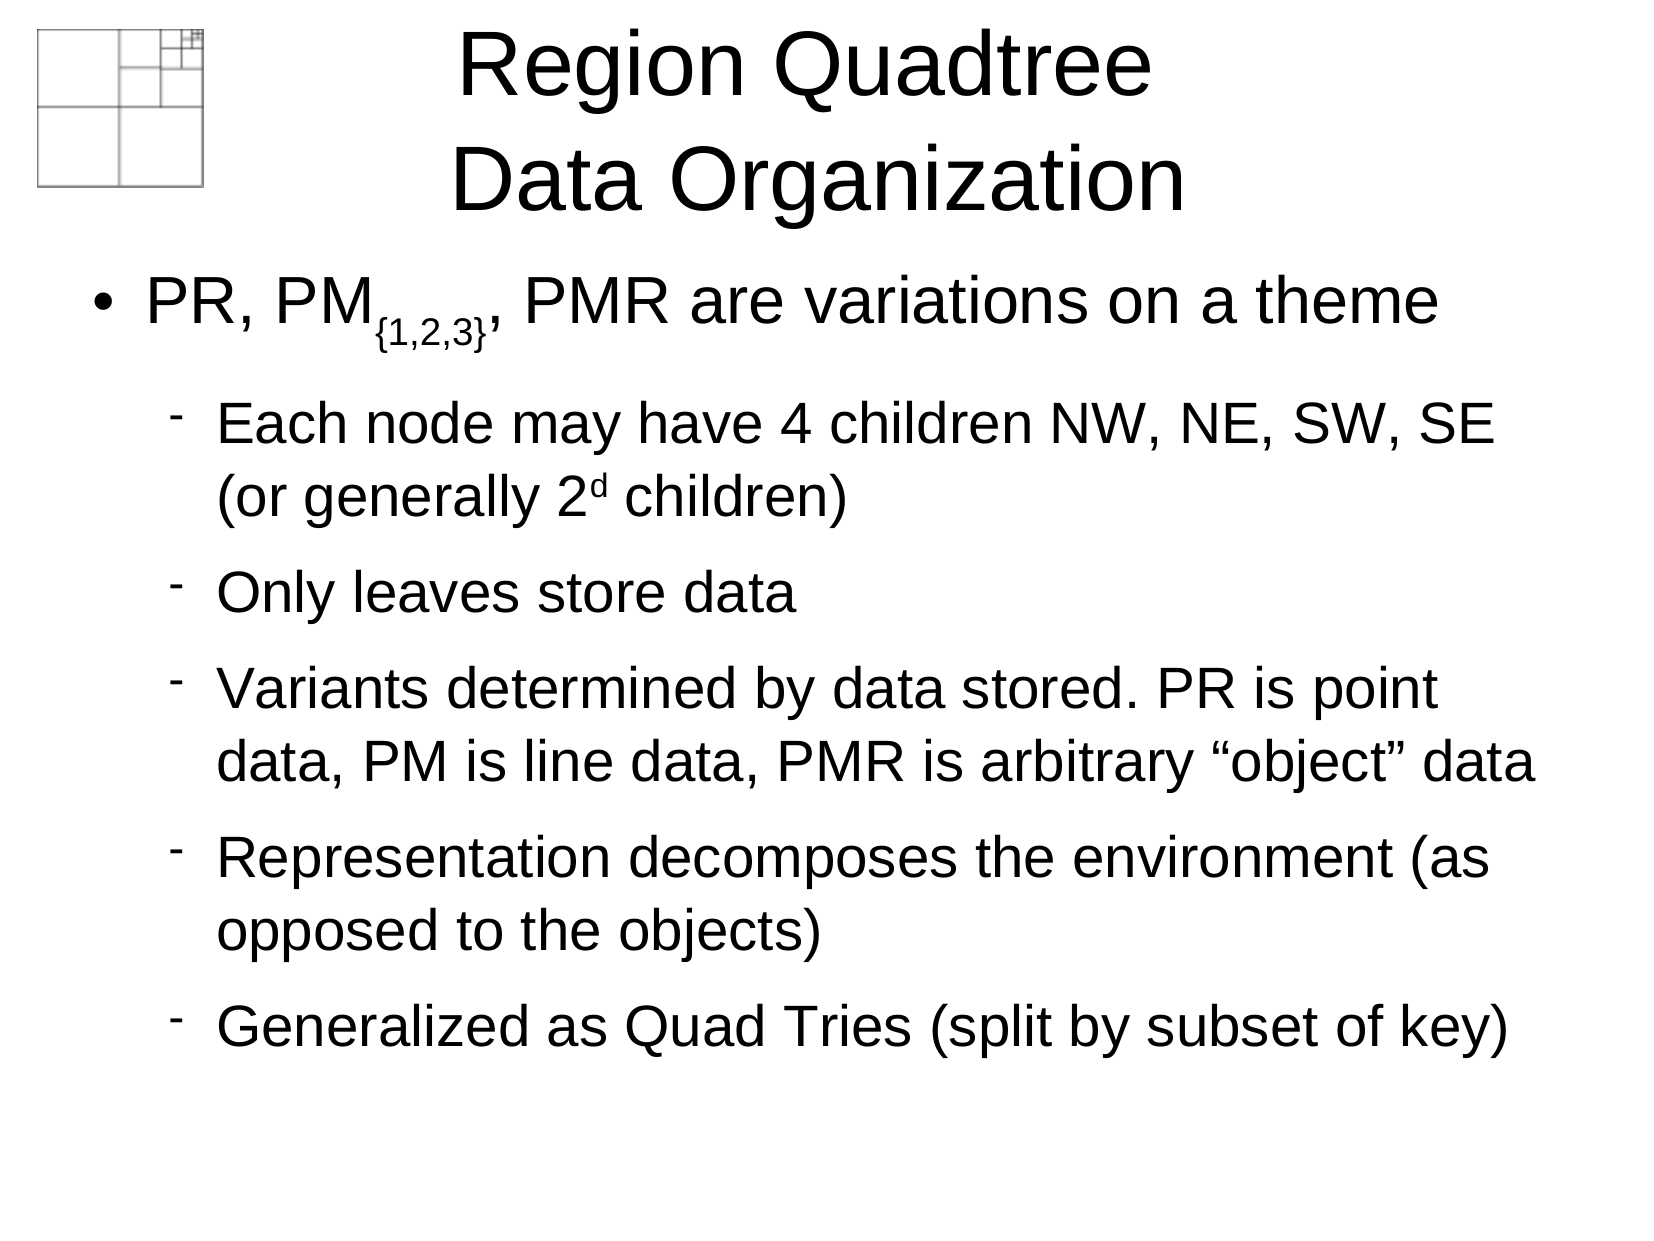

# Region Quadtree Data Organization
PR, PM{1,2,3}, PMR are variations on a theme
Each node may have 4 children NW, NE, SW, SE (or generally 2d children)‏
Only leaves store data
Variants determined by data stored. PR is point data, PM is line data, PMR is arbitrary “object” data
Representation decomposes the environment (as opposed to the objects)
Generalized as Quad Tries (split by subset of key)‏